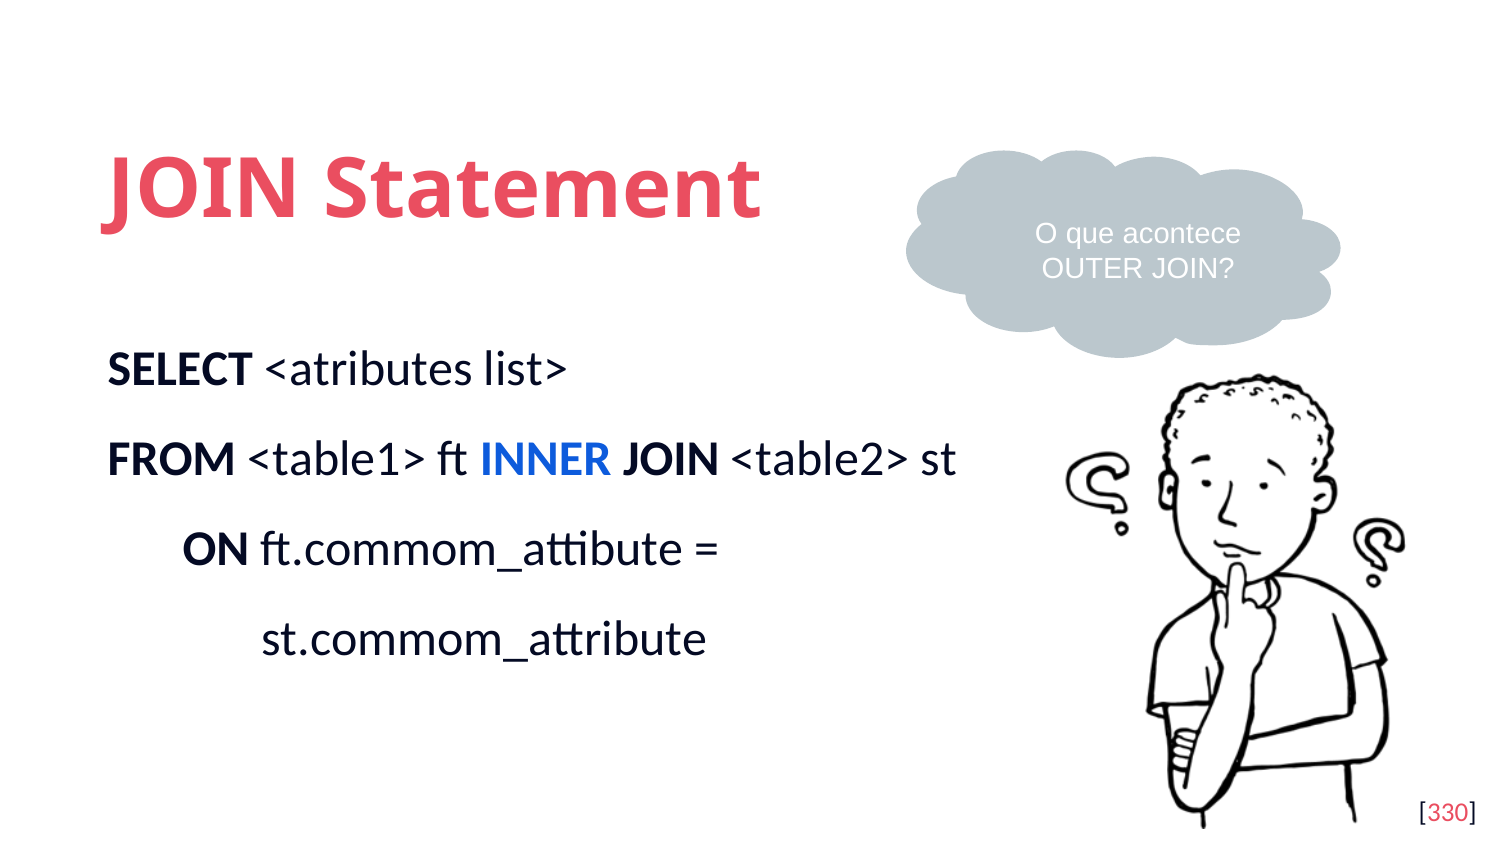

JOIN Statement
O que acontece OUTER JOIN?
SELECT <atributes list>
FROM <table1> ft INNER JOIN <table2> st
	ON ft.commom_attibute =
	 st.commom_attribute